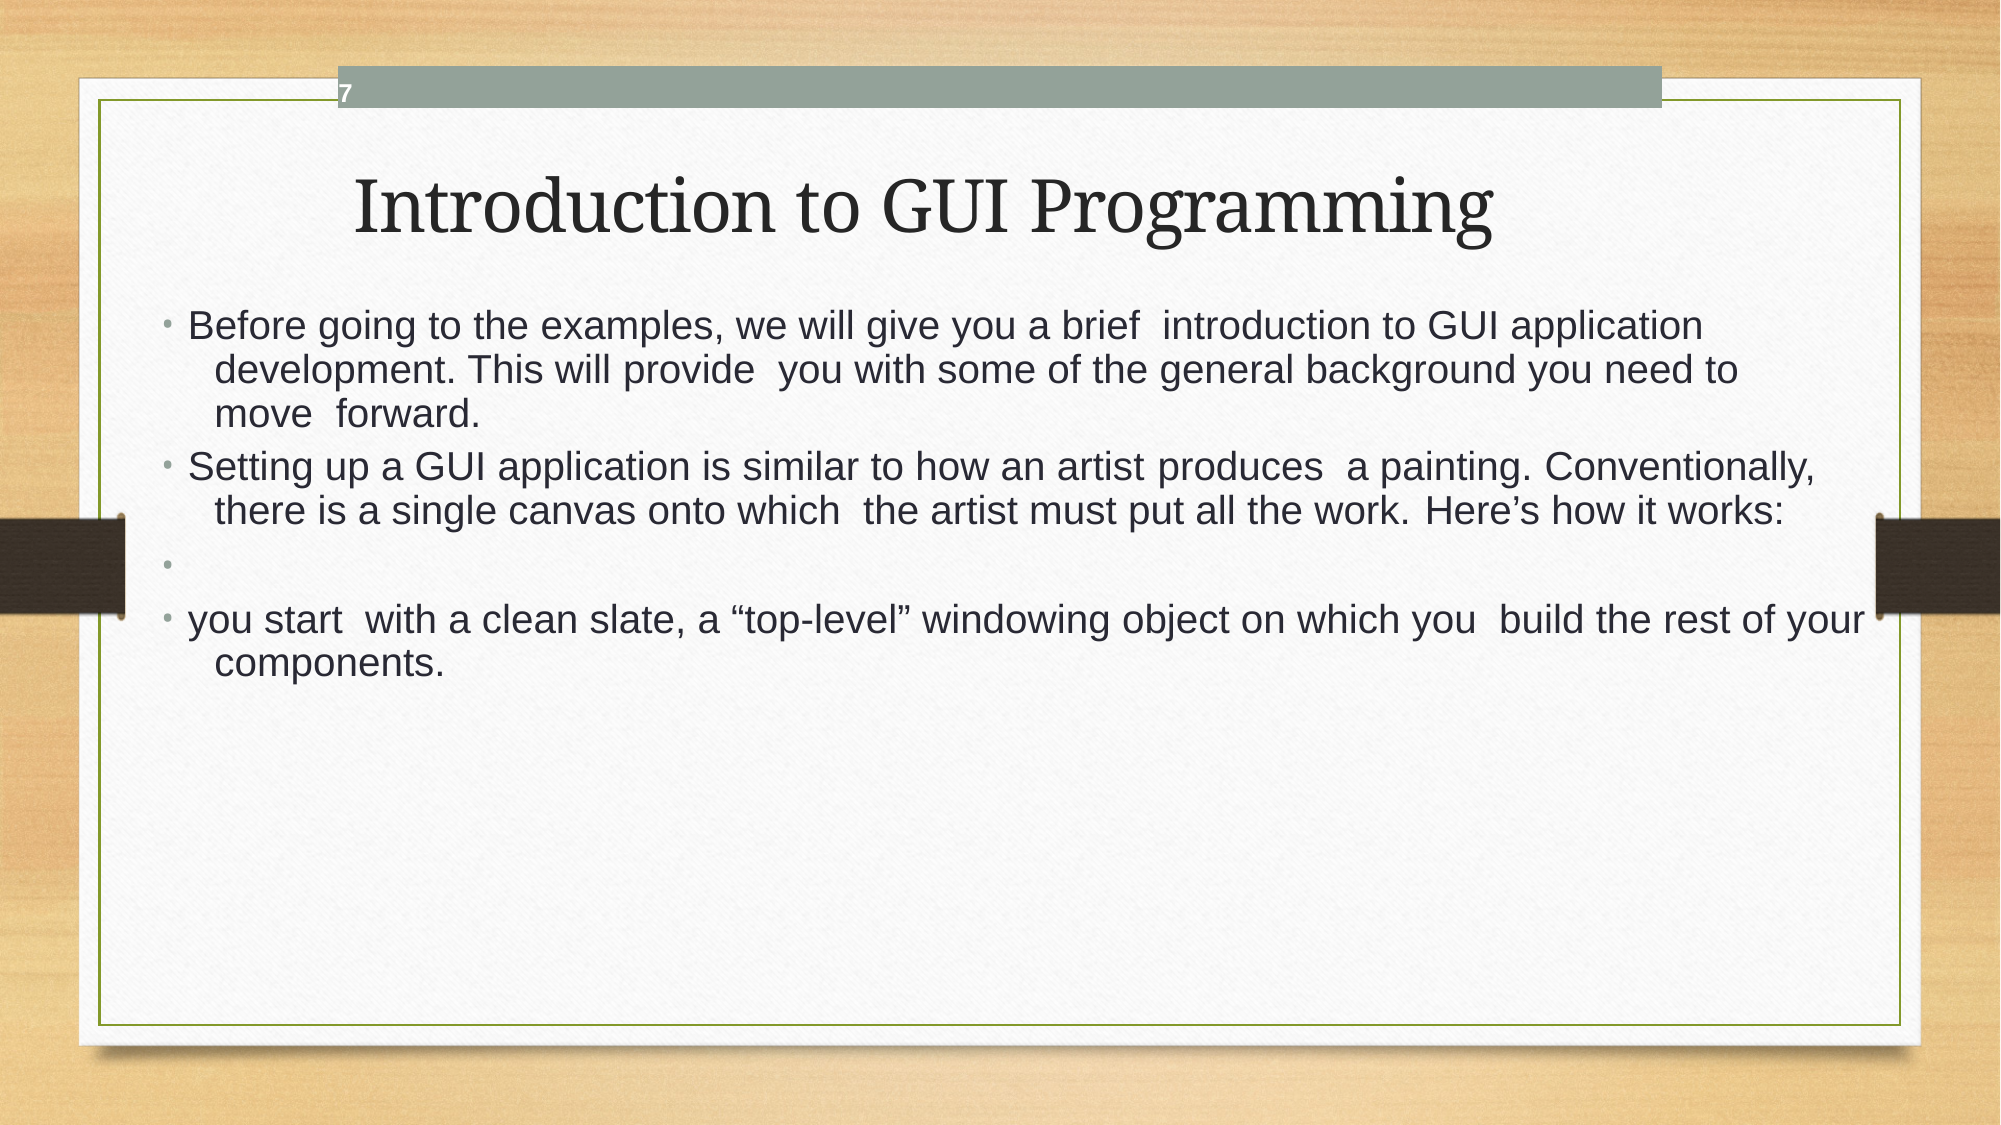

7
# Introduction to GUI Programming
Before going to the examples, we will give you a brief introduction to GUI application development. This will provide you with some of the general background you need to move forward.
Setting up a GUI application is similar to how an artist produces a painting. Conventionally, there is a single canvas onto which the artist must put all the work. Here’s how it works:
you start with a clean slate, a “top-level” windowing object on which you build the rest of your components.